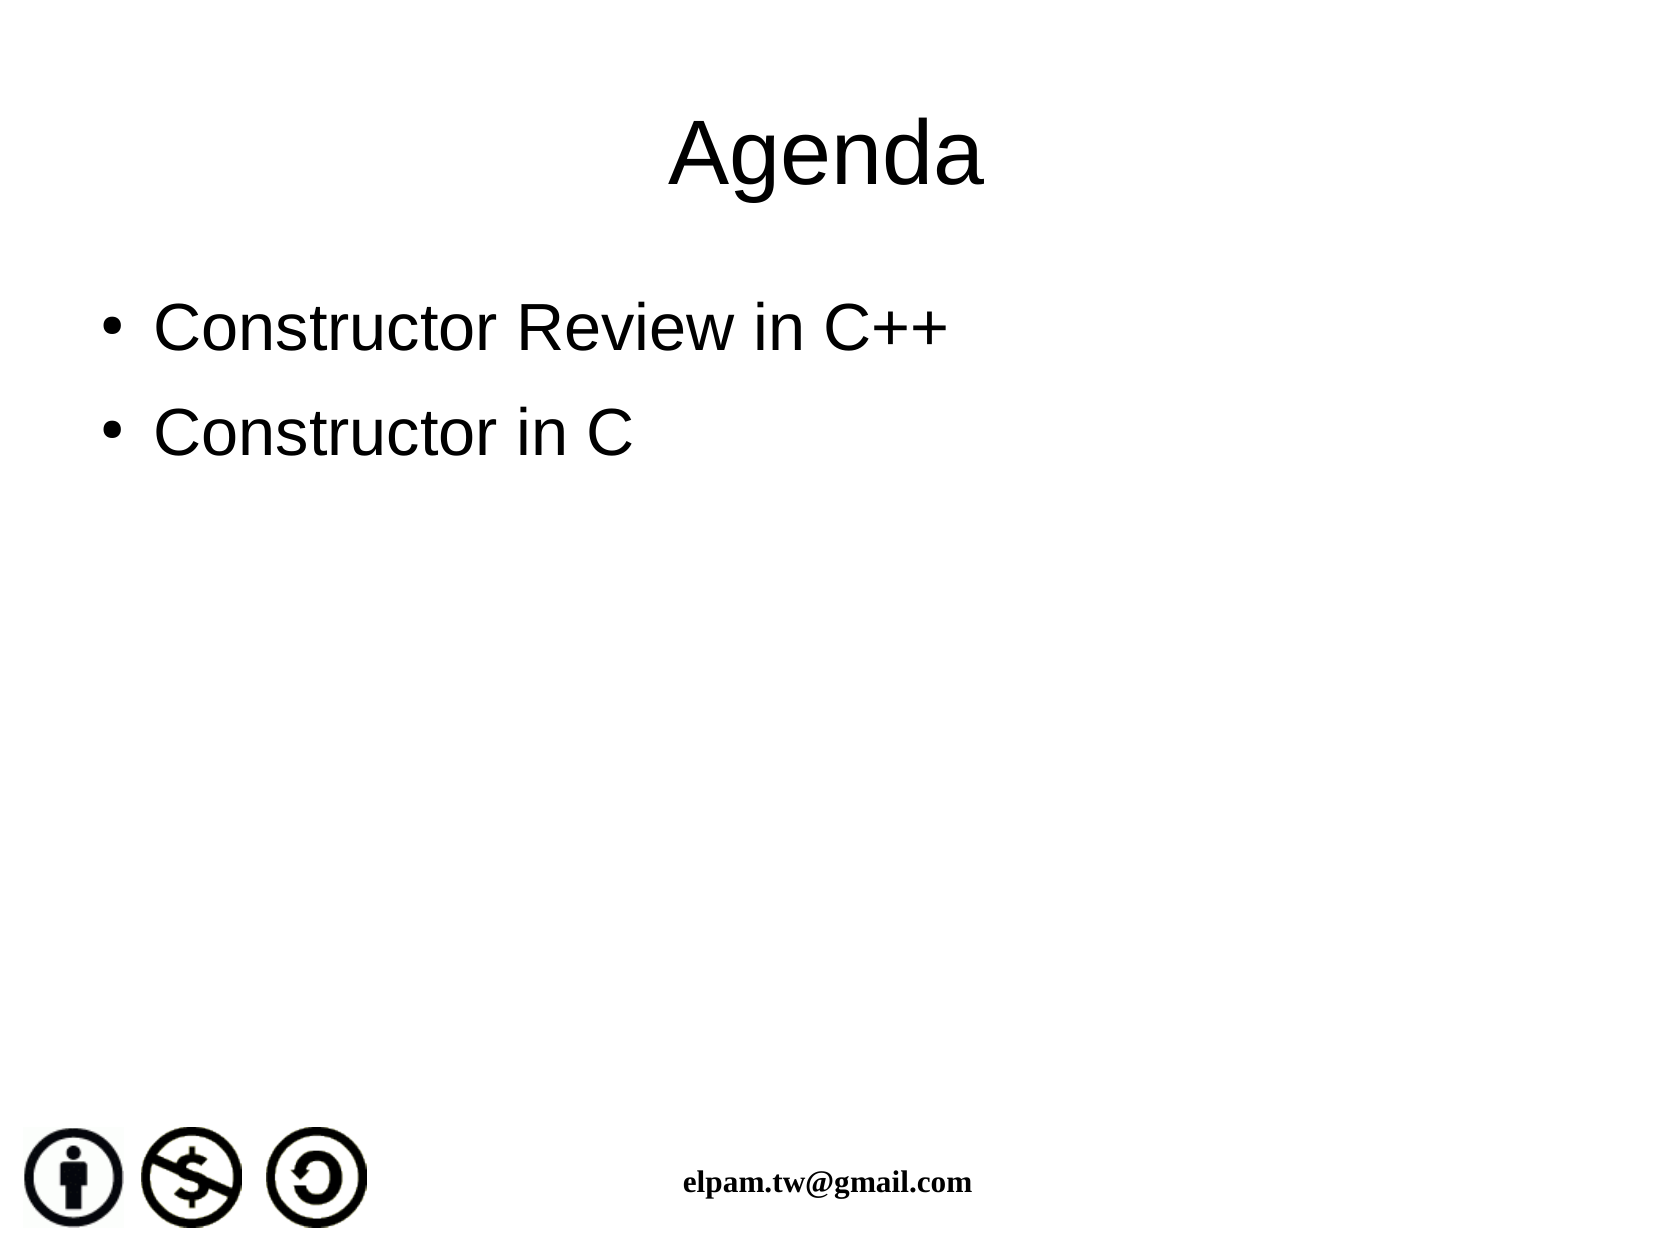

# Agenda
Constructor Review in C++
Constructor in C